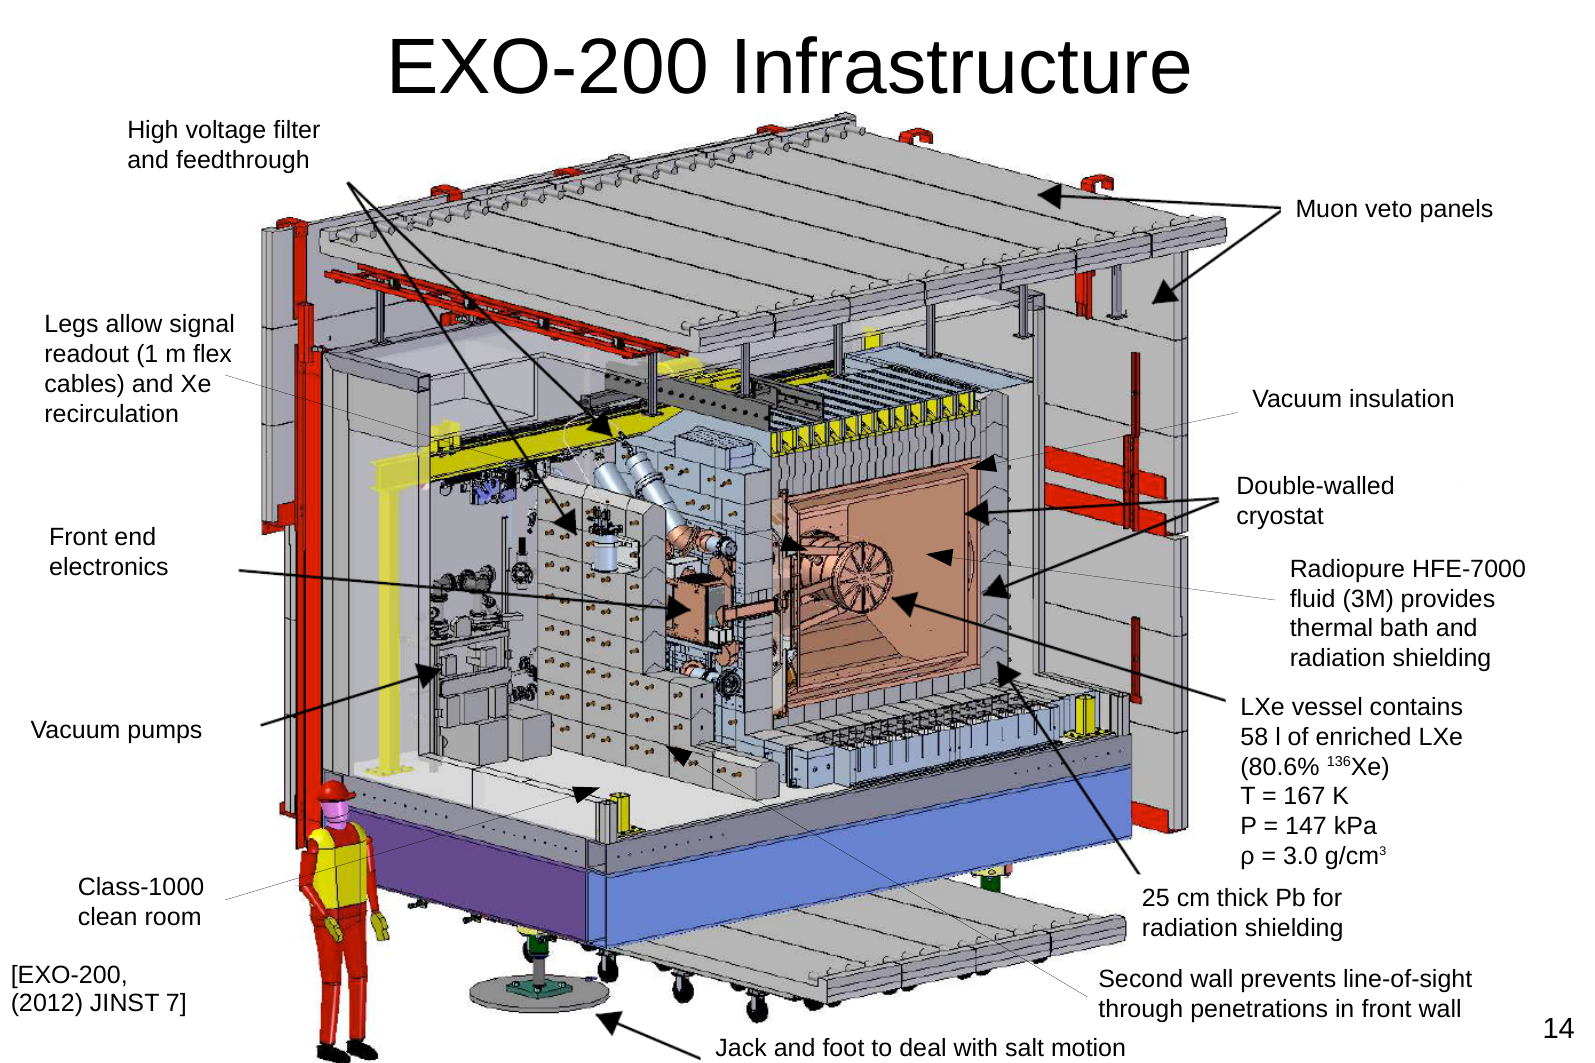

# EXO-200 Infrastructure
High voltage filter and feedthrough
Muon veto panels
Legs allow signal readout (1 m flex cables) and Xe recirculation
Vacuum insulation
Double-walled cryostat
Front end electronics
Radiopure HFE-7000 fluid (3M) provides thermal bath and radiation shielding
LXe vessel contains 58 l of enriched LXe
(80.6% 136Xe)
T = 167 K
P = 147 kPa
ρ = 3.0 g/cm3
Vacuum pumps
Class-1000 clean room
25 cm thick Pb for radiation shielding
[EXO-200, (2012) JINST 7]
Second wall prevents line-of-sight through penetrations in front wall
2013-05-24
14
Jack and foot to deal with salt motion